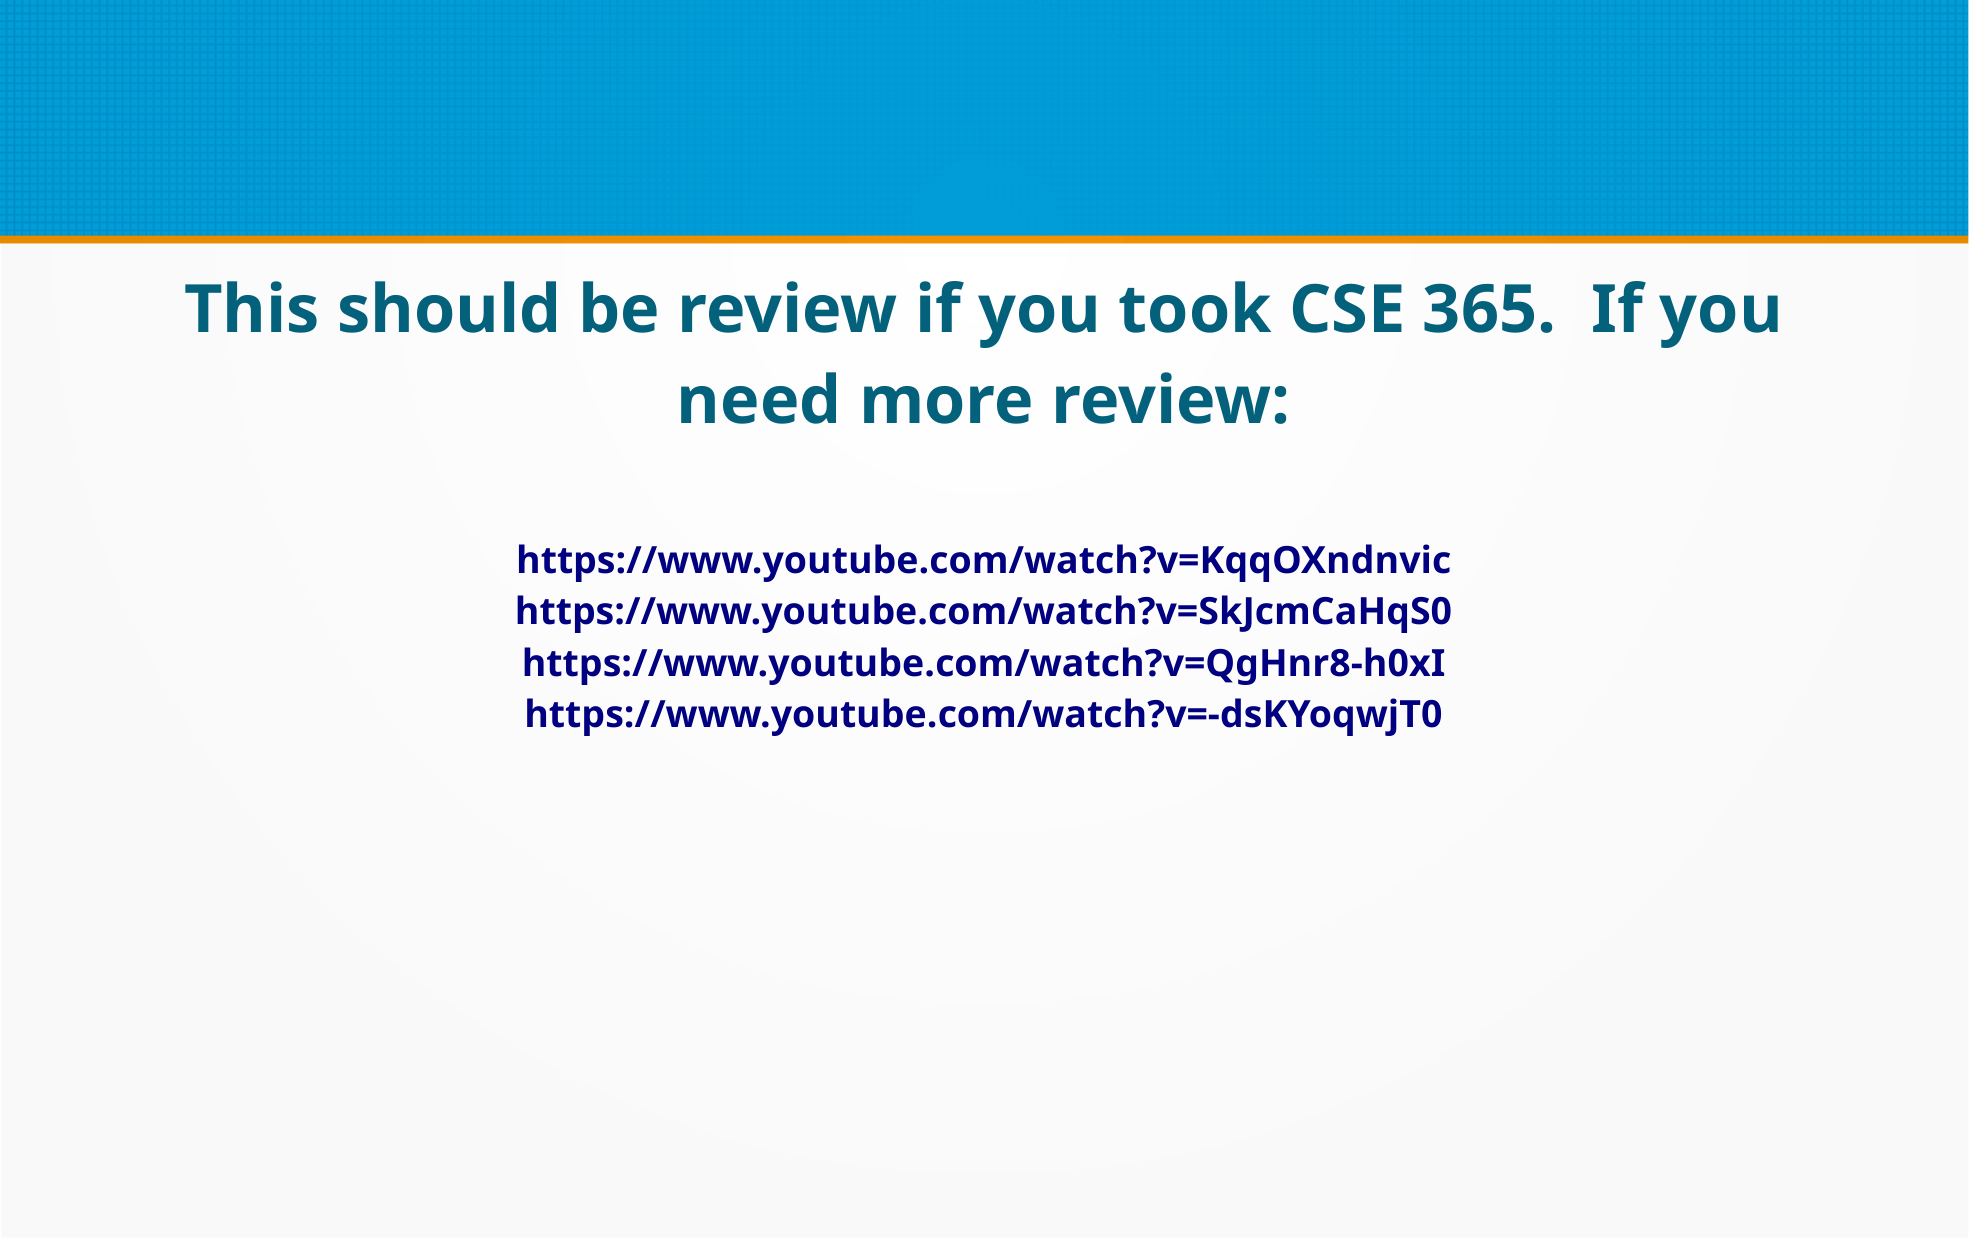

# This should be review if you took CSE 365. If you need more review:
https://www.youtube.com/watch?v=KqqOXndnvic
https://www.youtube.com/watch?v=SkJcmCaHqS0
https://www.youtube.com/watch?v=QgHnr8-h0xI
https://www.youtube.com/watch?v=-dsKYoqwjT0